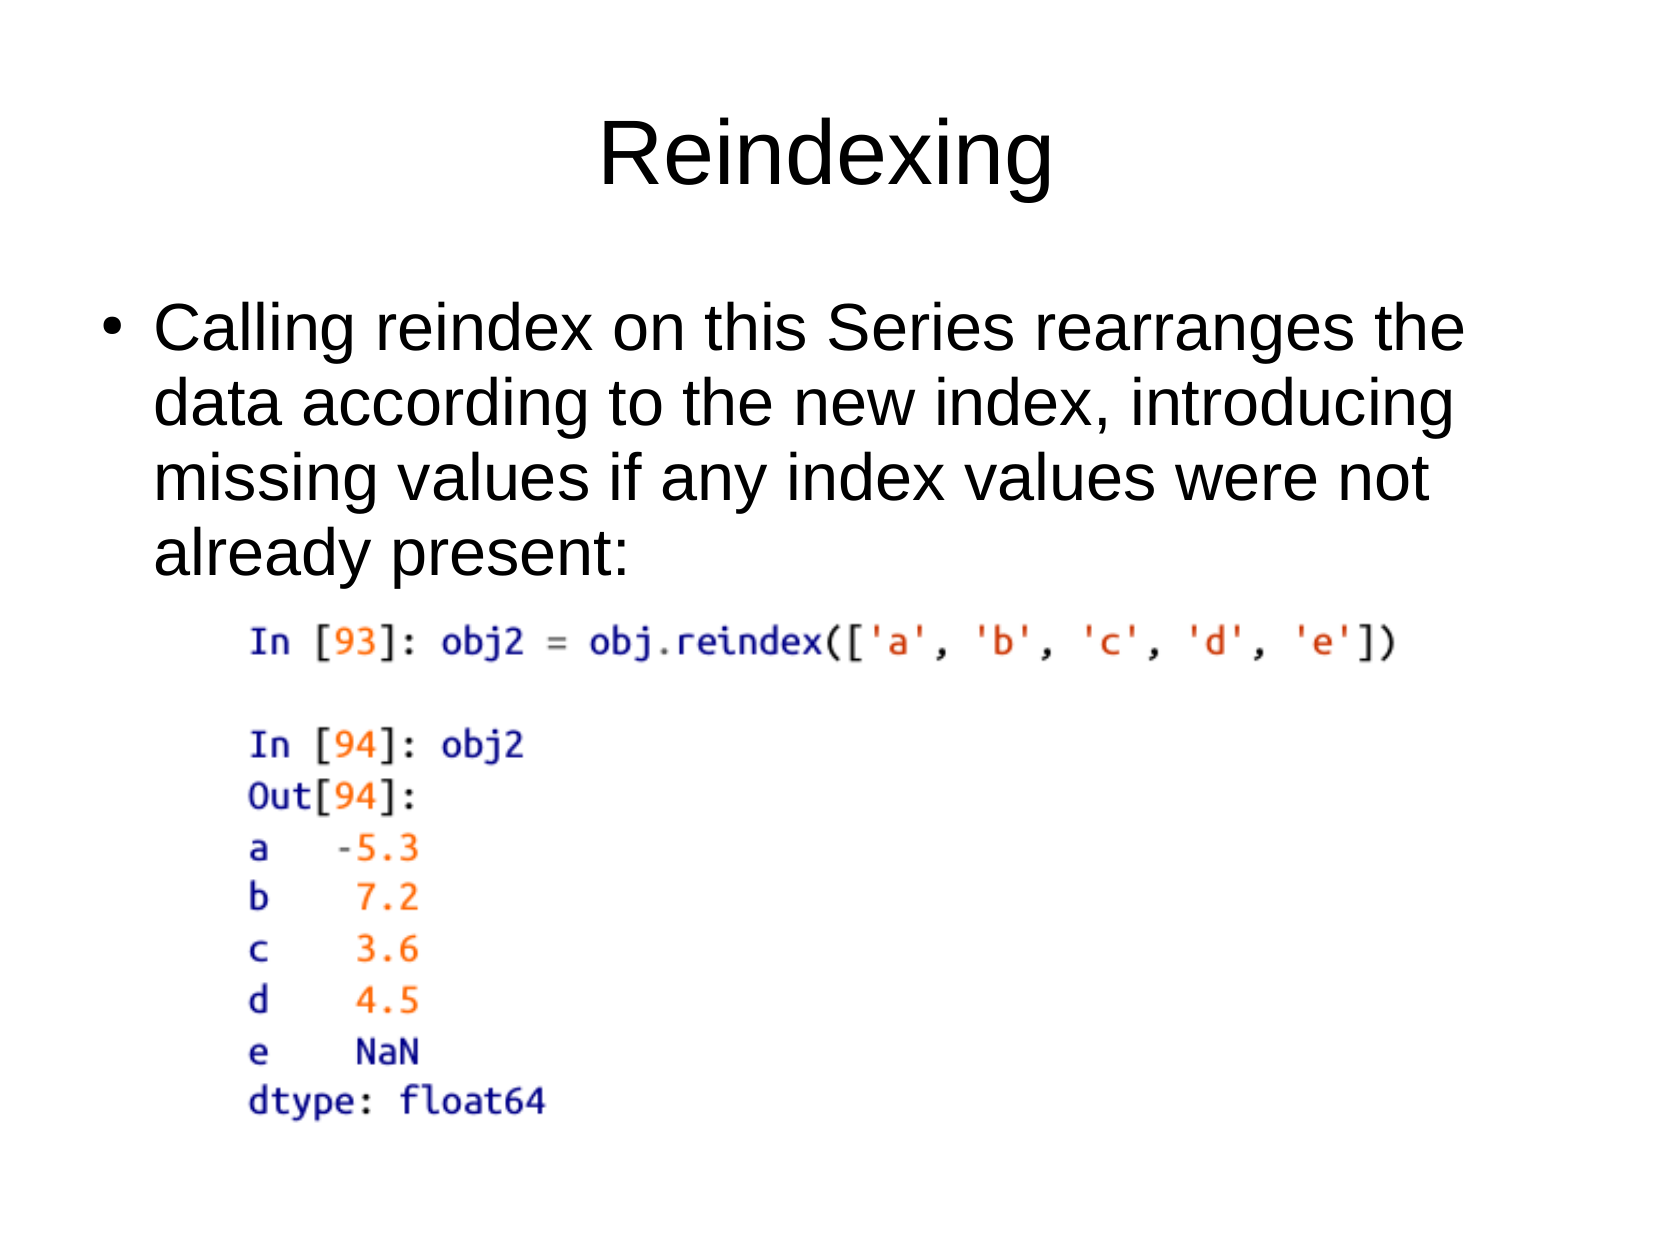

# Reindexing
Calling reindex on this Series rearranges the data according to the new index, introducing missing values if any index values were not already present: